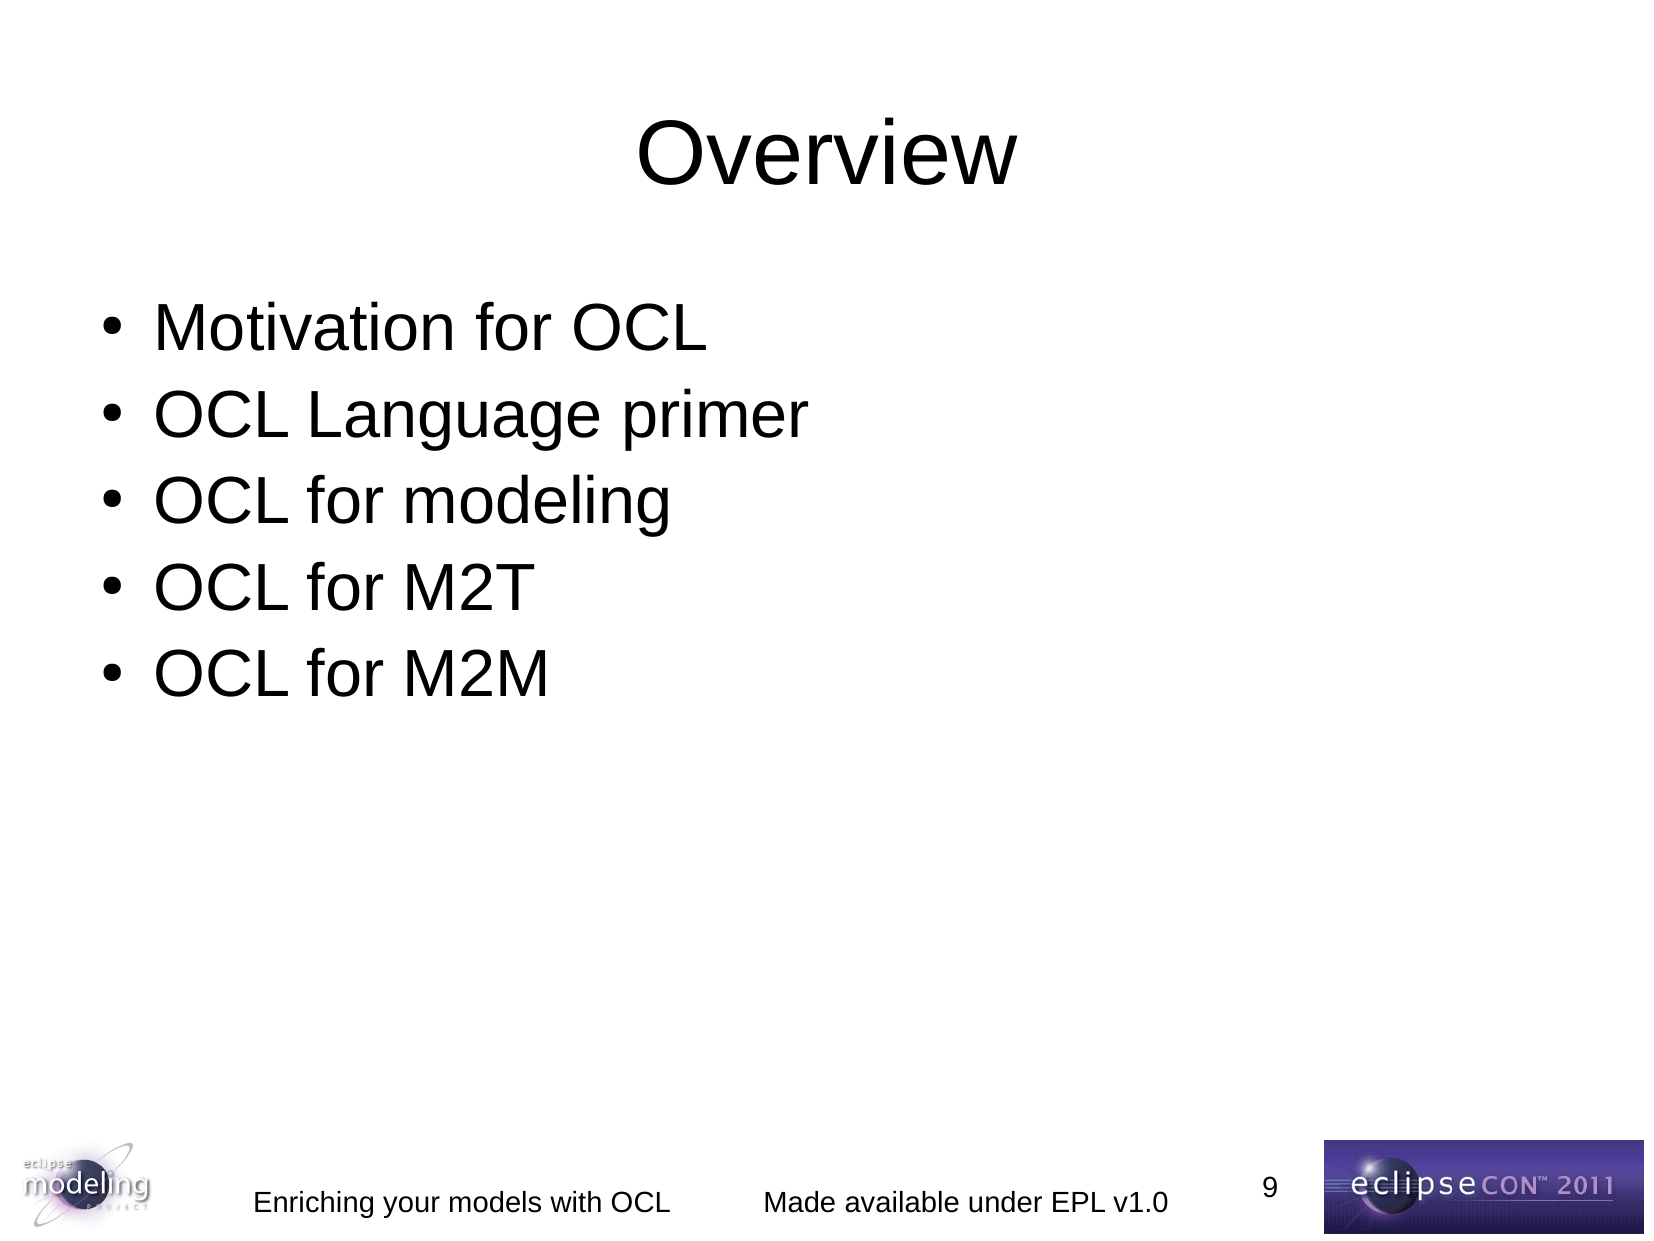

# Overview
Motivation for OCL
OCL Language primer
OCL for modeling
OCL for M2T
OCL for M2M
9
Enriching your models with OCL